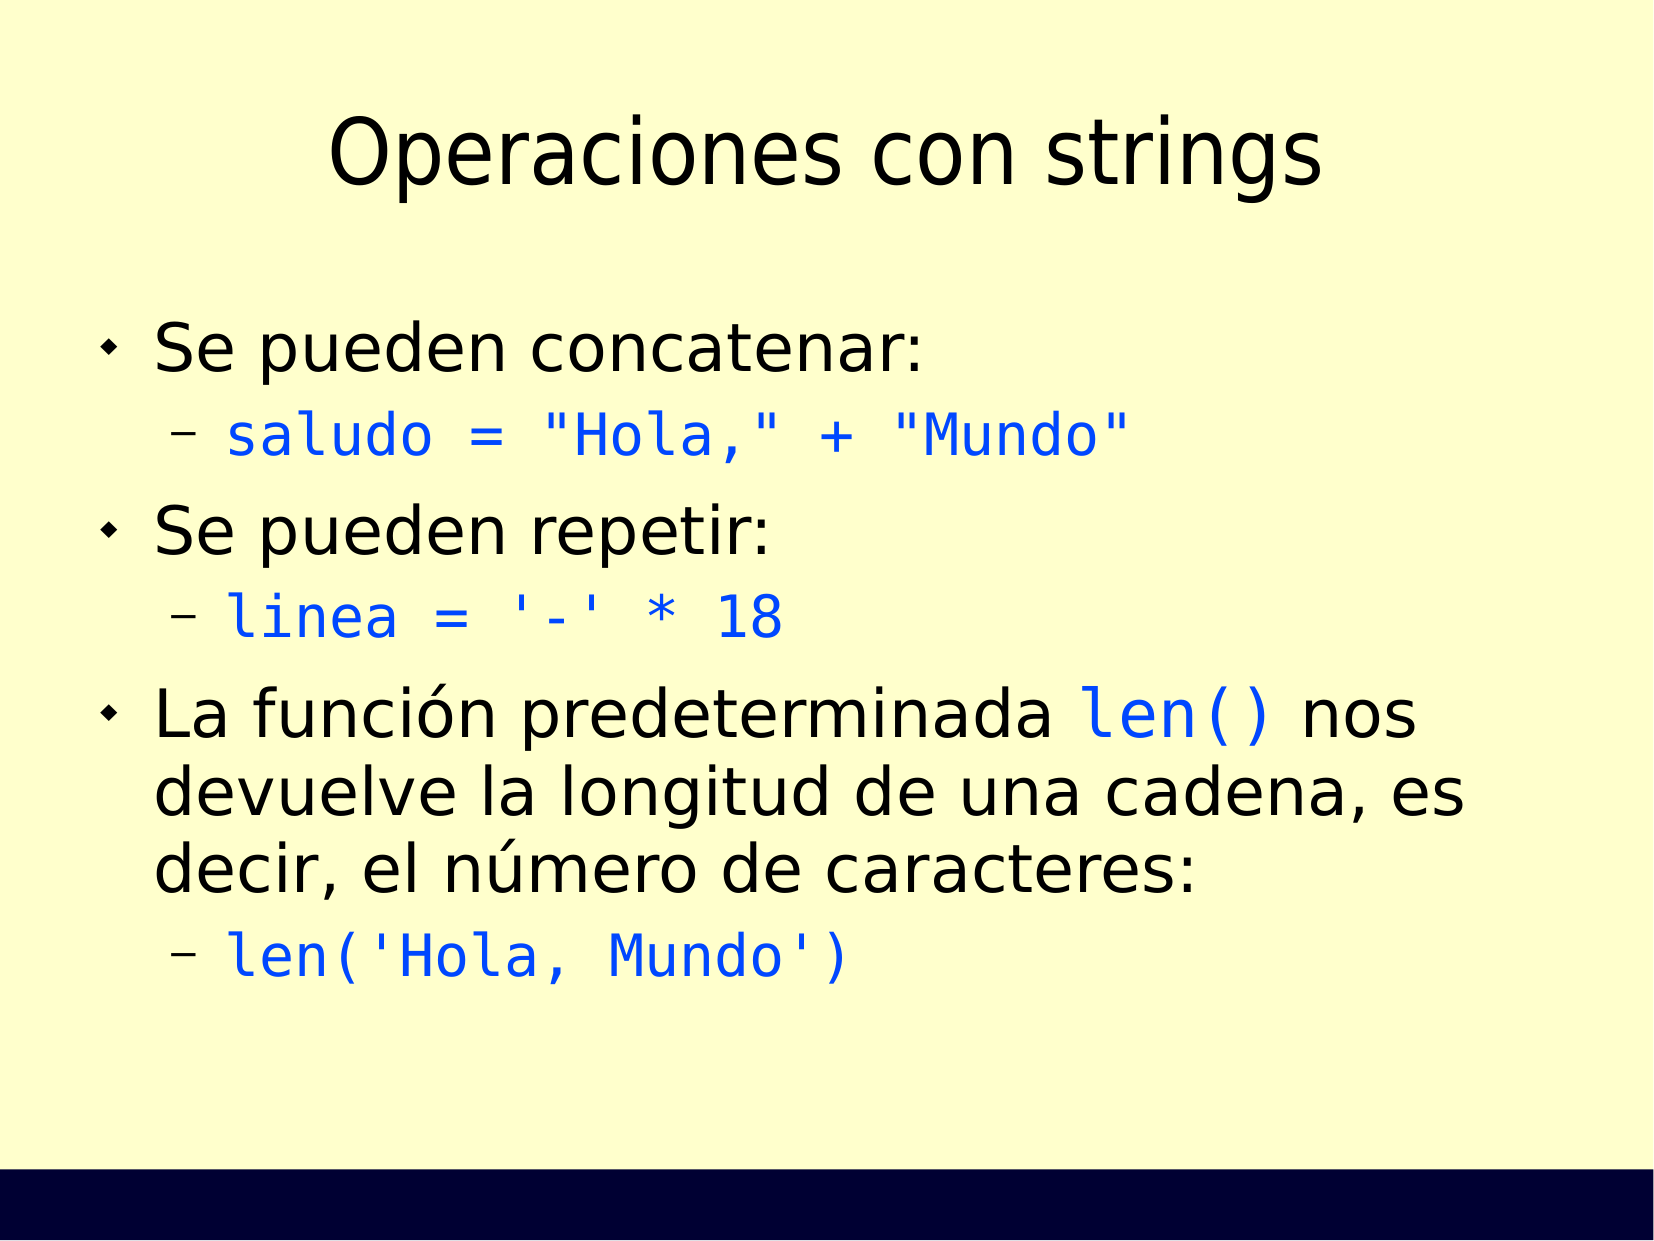

# Operaciones con strings
Se pueden concatenar:
saludo = "Hola," + "Mundo"
Se pueden repetir:
linea = '-' * 18
La función predeterminada len() nos devuelve la longitud de una cadena, es decir, el número de caracteres:
len('Hola, Mundo')